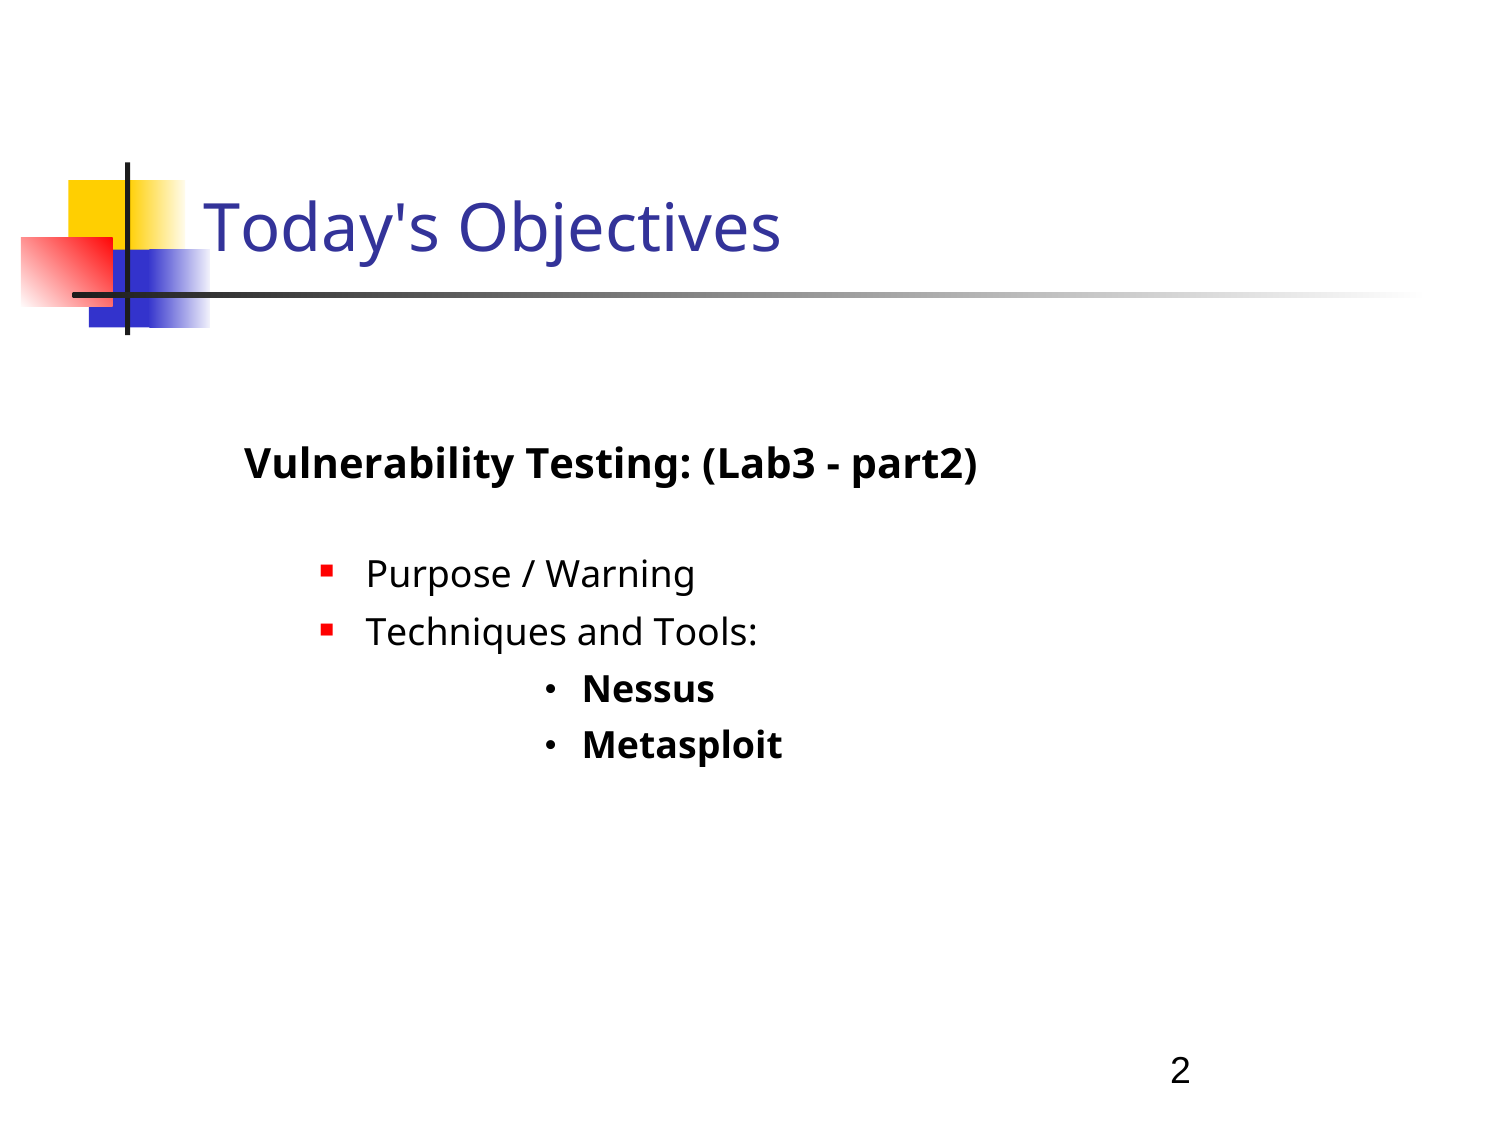

# Today's Objectives
Vulnerability Testing: (Lab3 - part2)
Purpose / Warning
Techniques and Tools:
Nessus
Metasploit
2